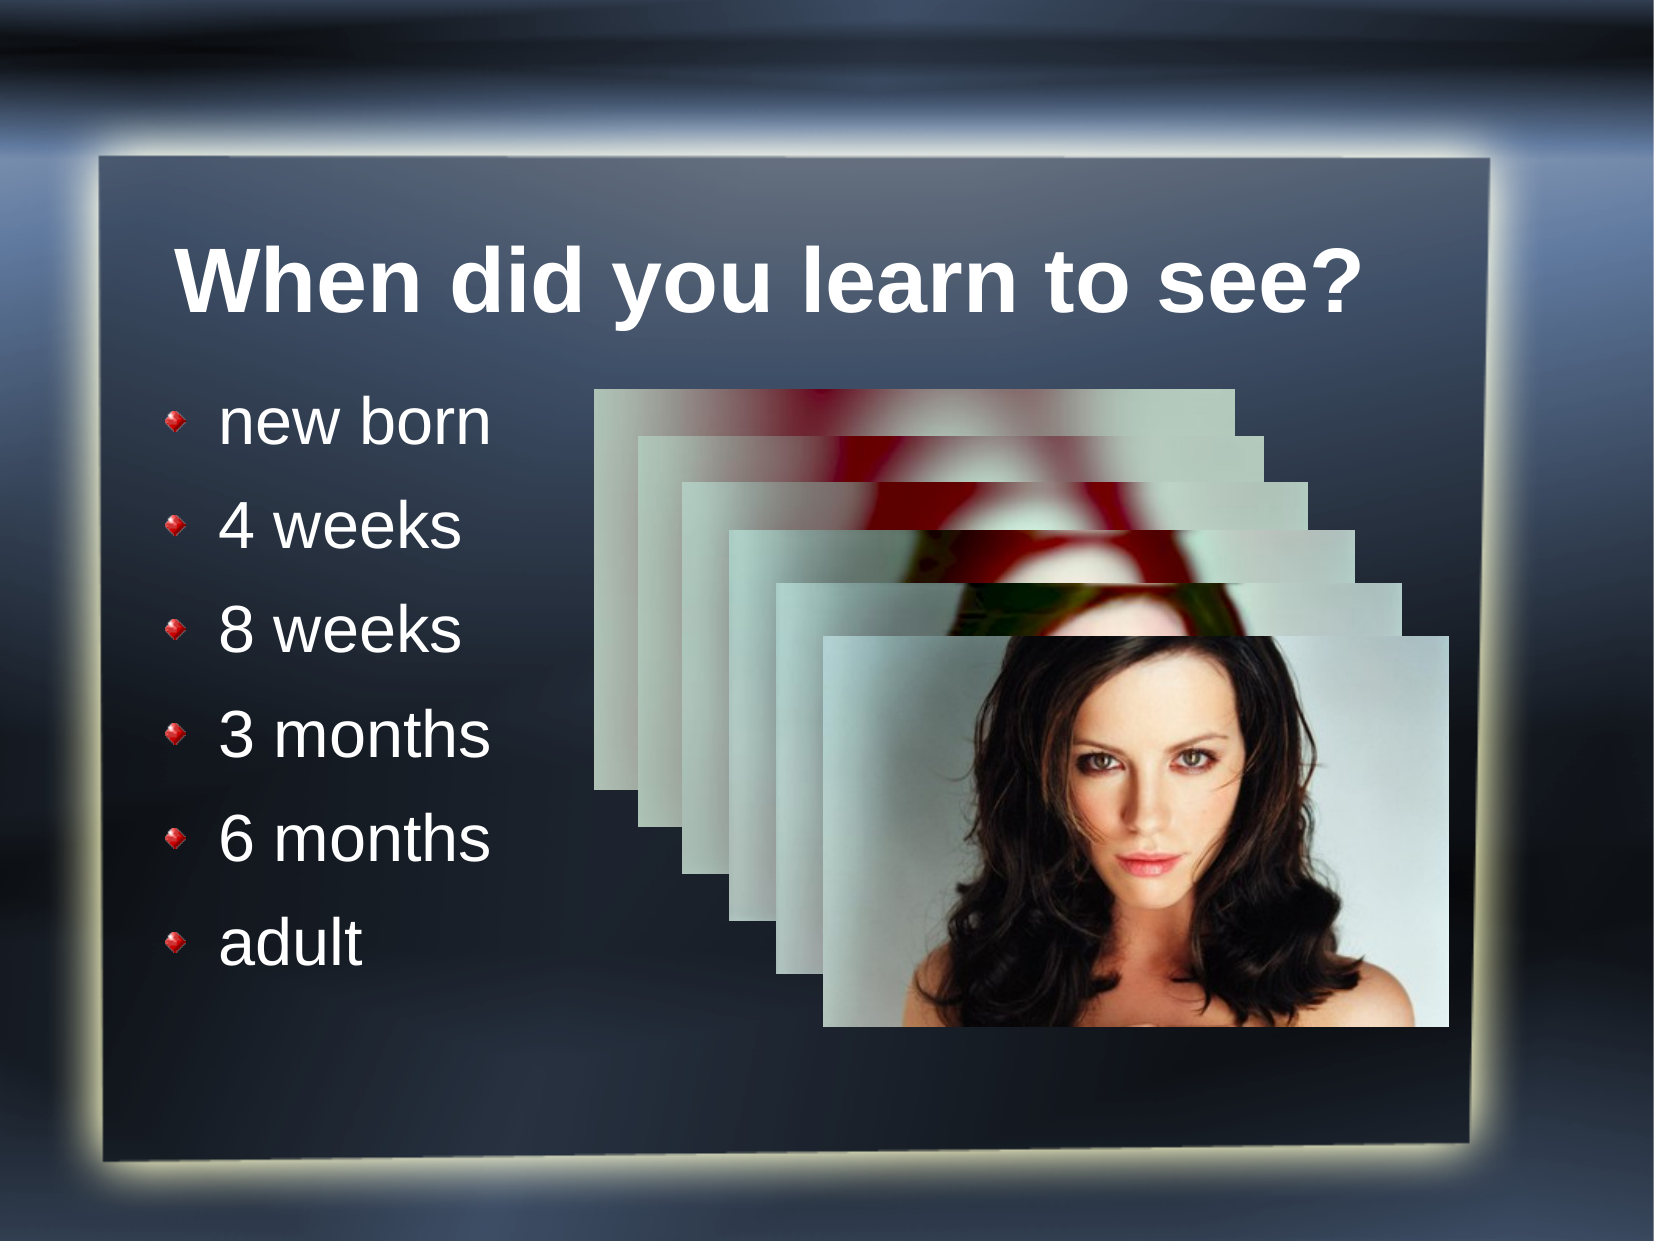

# When did you learn to see?
new born
4 weeks
8 weeks
3 months
6 months
adult